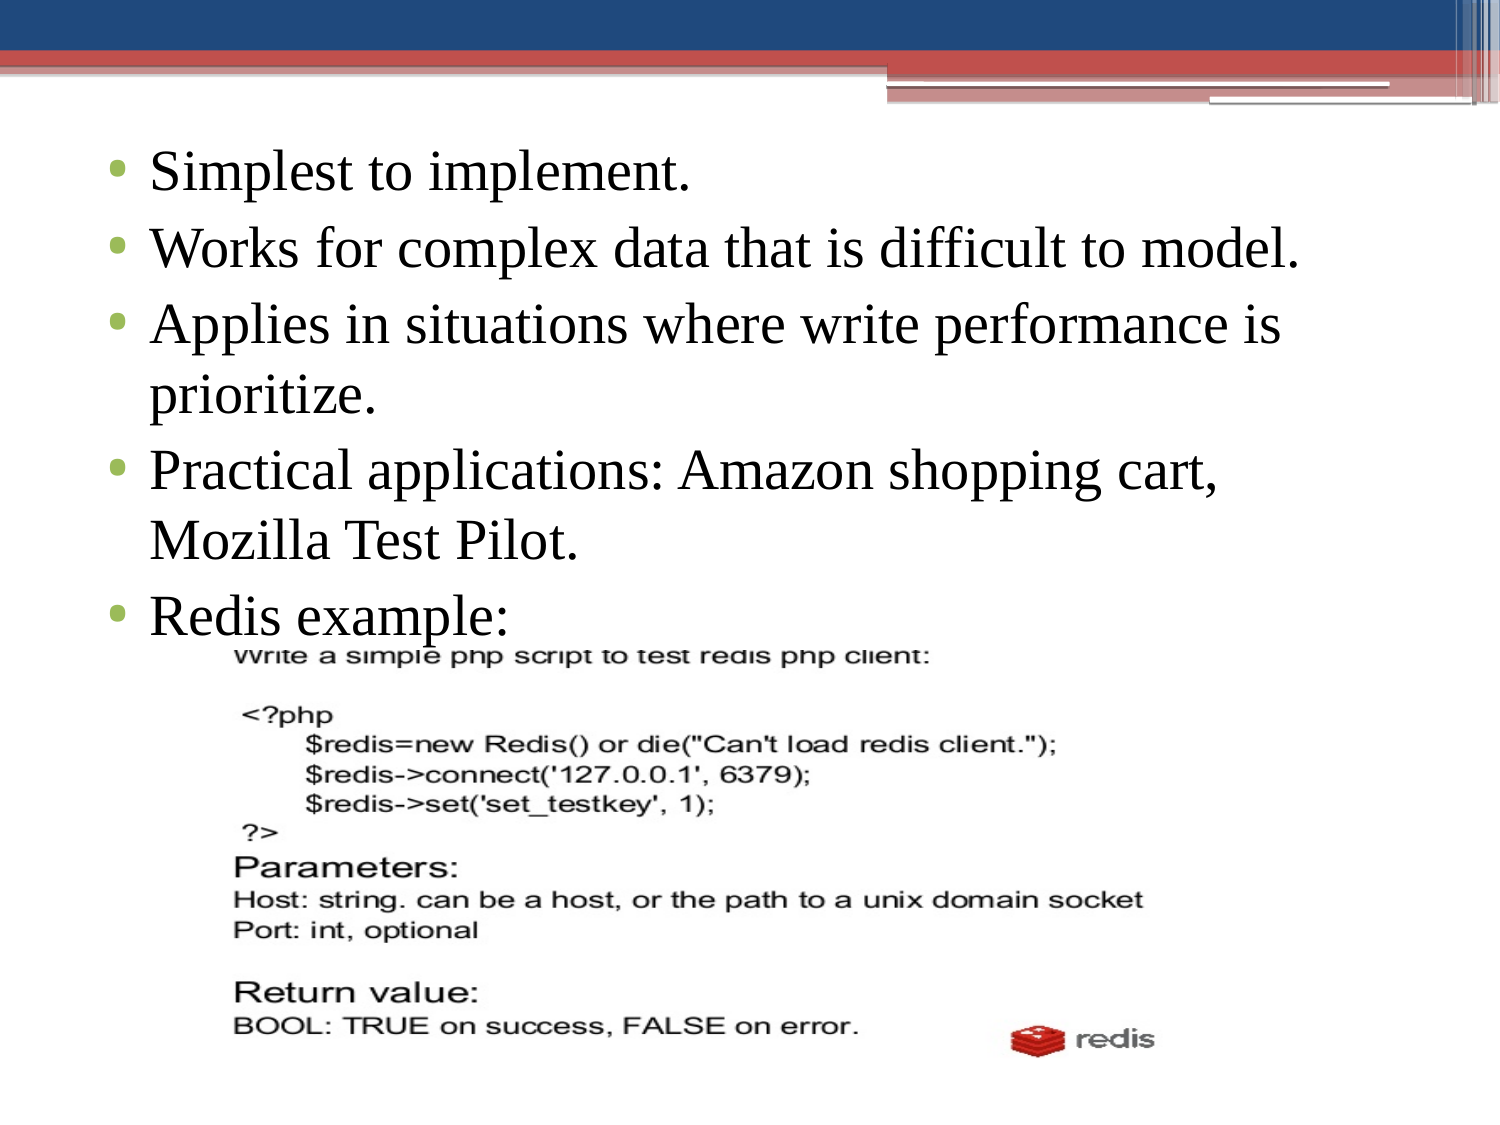

# Simplest to implement.
Works for complex data that is difficult to model.
Applies in situations where write performance is prioritize.
Practical applications: Amazon shopping cart, Mozilla Test Pilot.
Redis example: